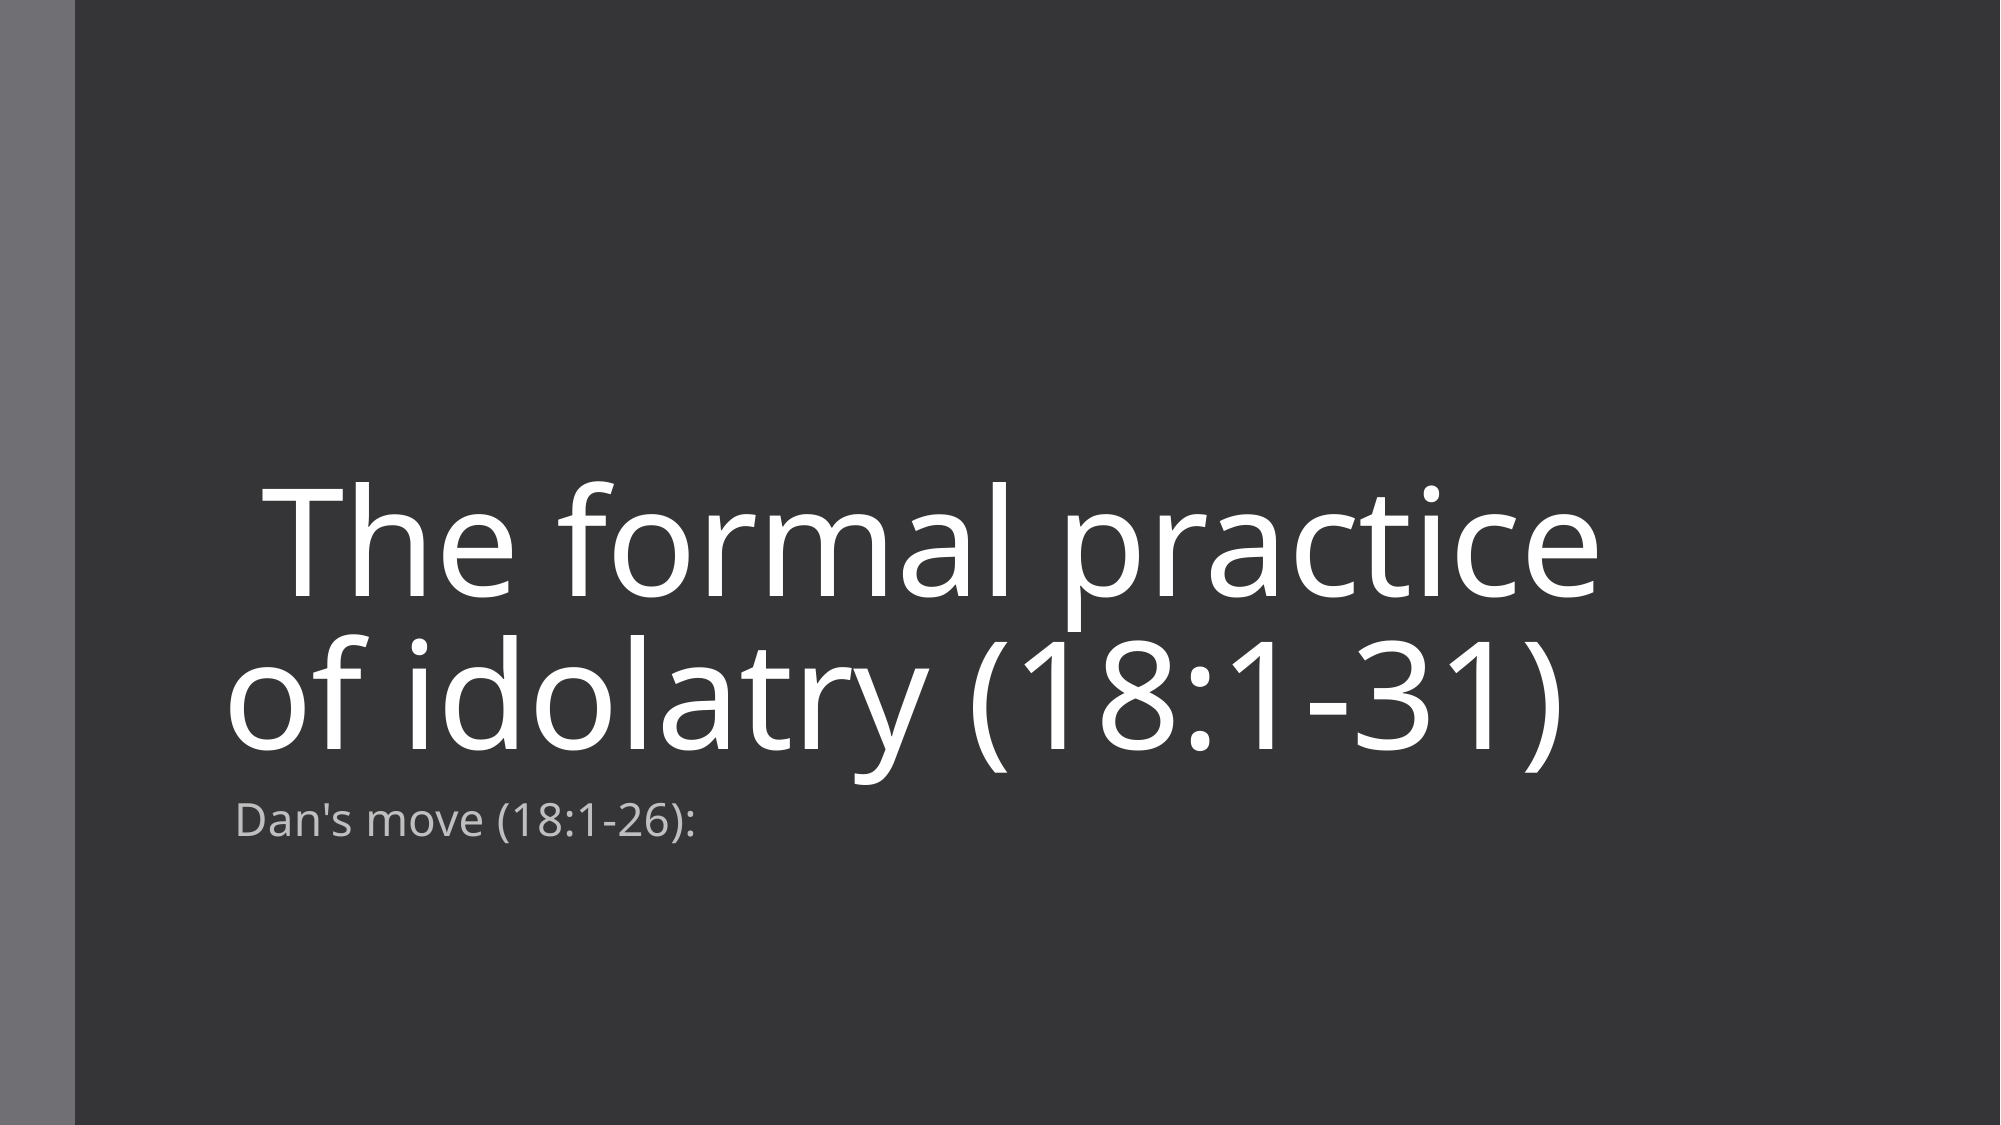

# The formal practice of idolatry (18:1-31)
 Dan's move (18:1-26):